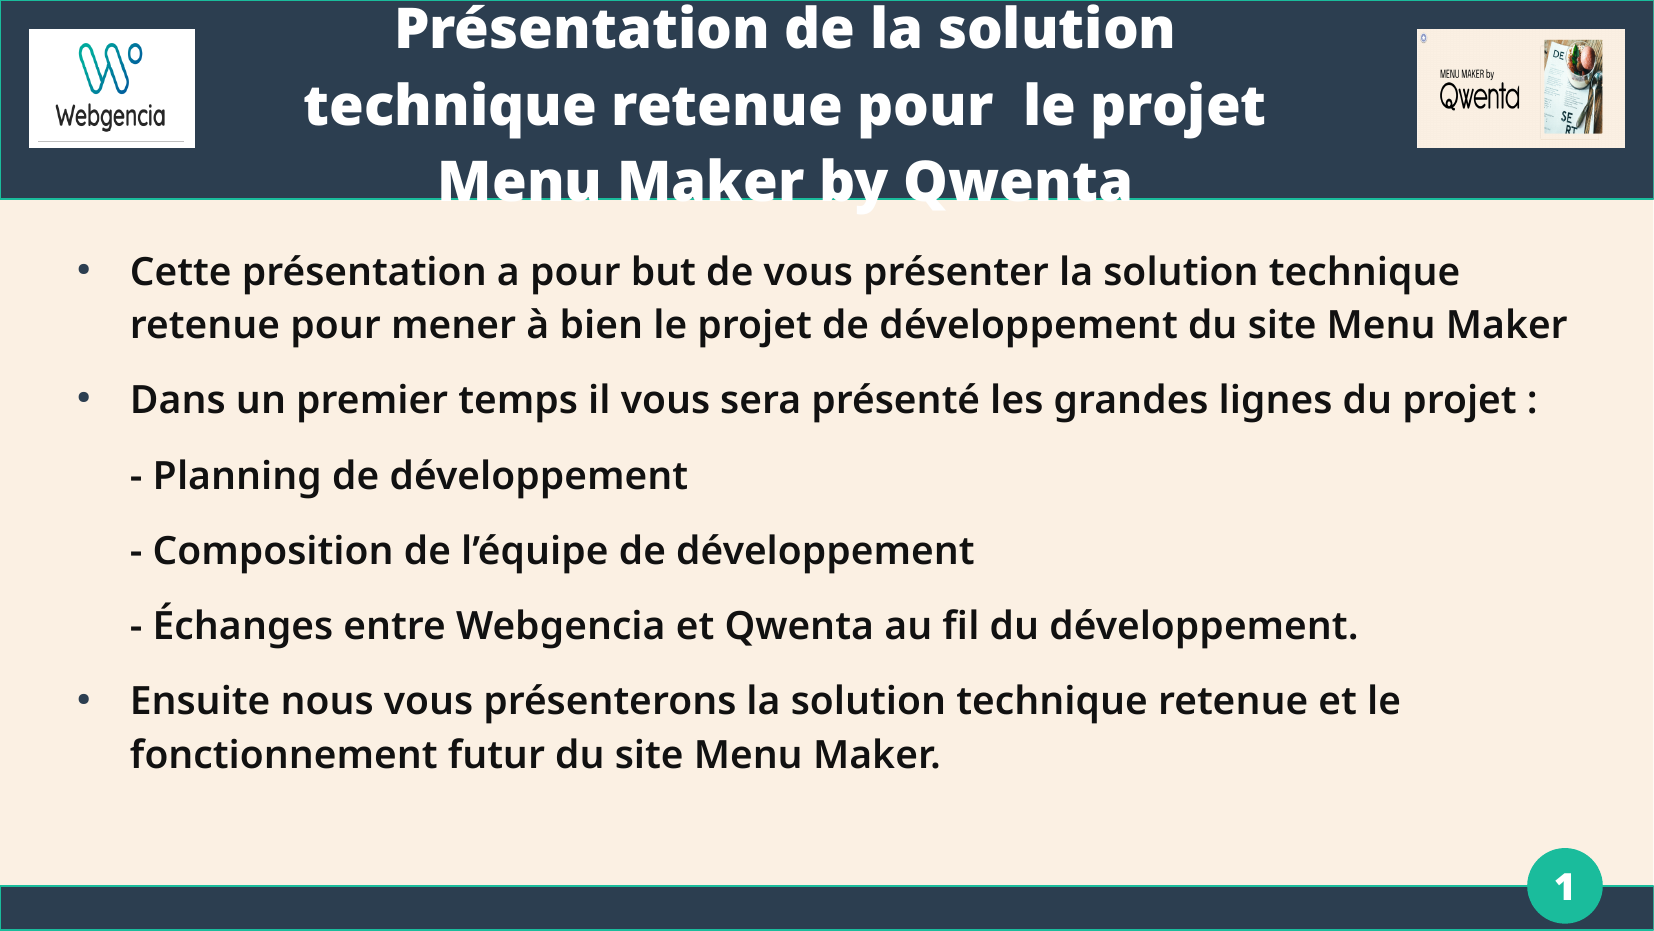

# Présentation de la solution technique retenue pour le projet Menu Maker by Qwenta
Cette présentation a pour but de vous présenter la solution technique retenue pour mener à bien le projet de développement du site Menu Maker
Dans un premier temps il vous sera présenté les grandes lignes du projet :
- Planning de développement
- Composition de l’équipe de développement
- Échanges entre Webgencia et Qwenta au fil du développement.
Ensuite nous vous présenterons la solution technique retenue et le fonctionnement futur du site Menu Maker.
1